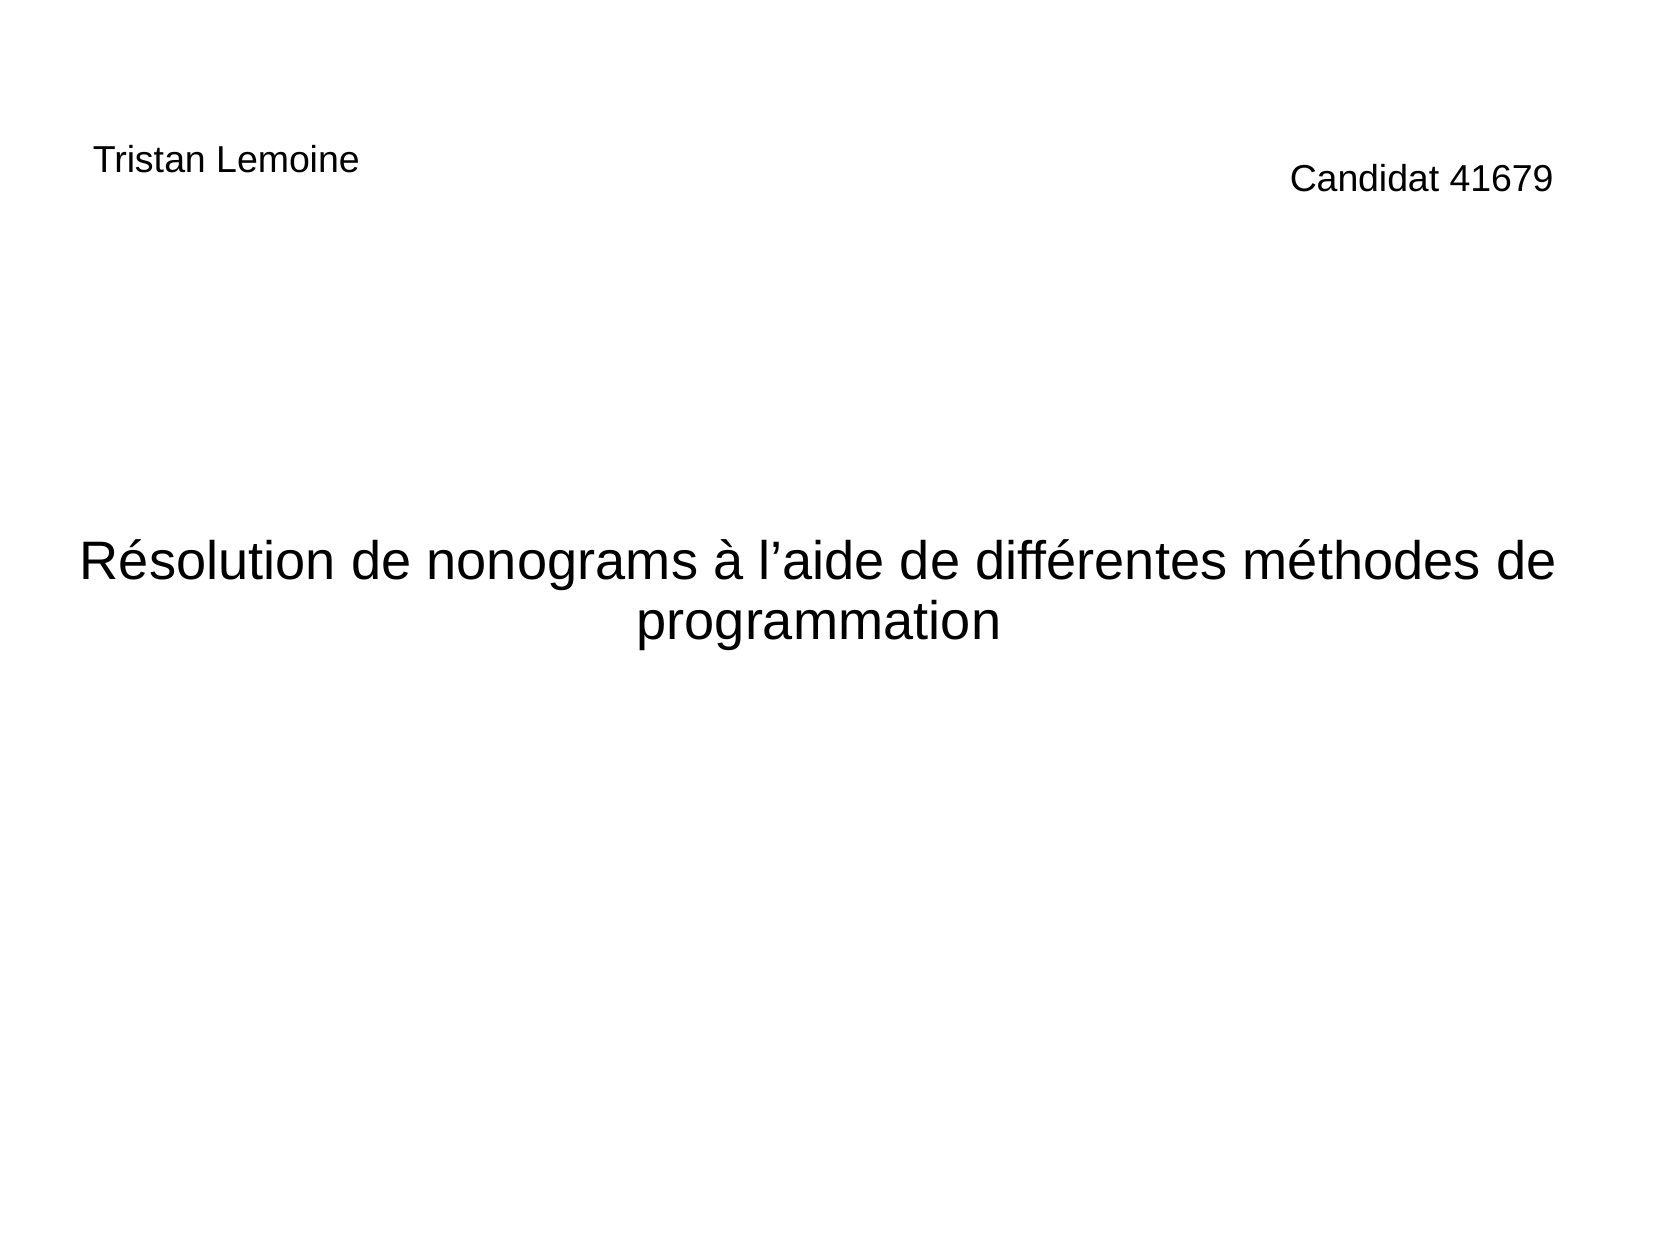

Tristan Lemoine
Candidat 41679
# Résolution de nonograms à l’aide de différentes méthodes de programmation